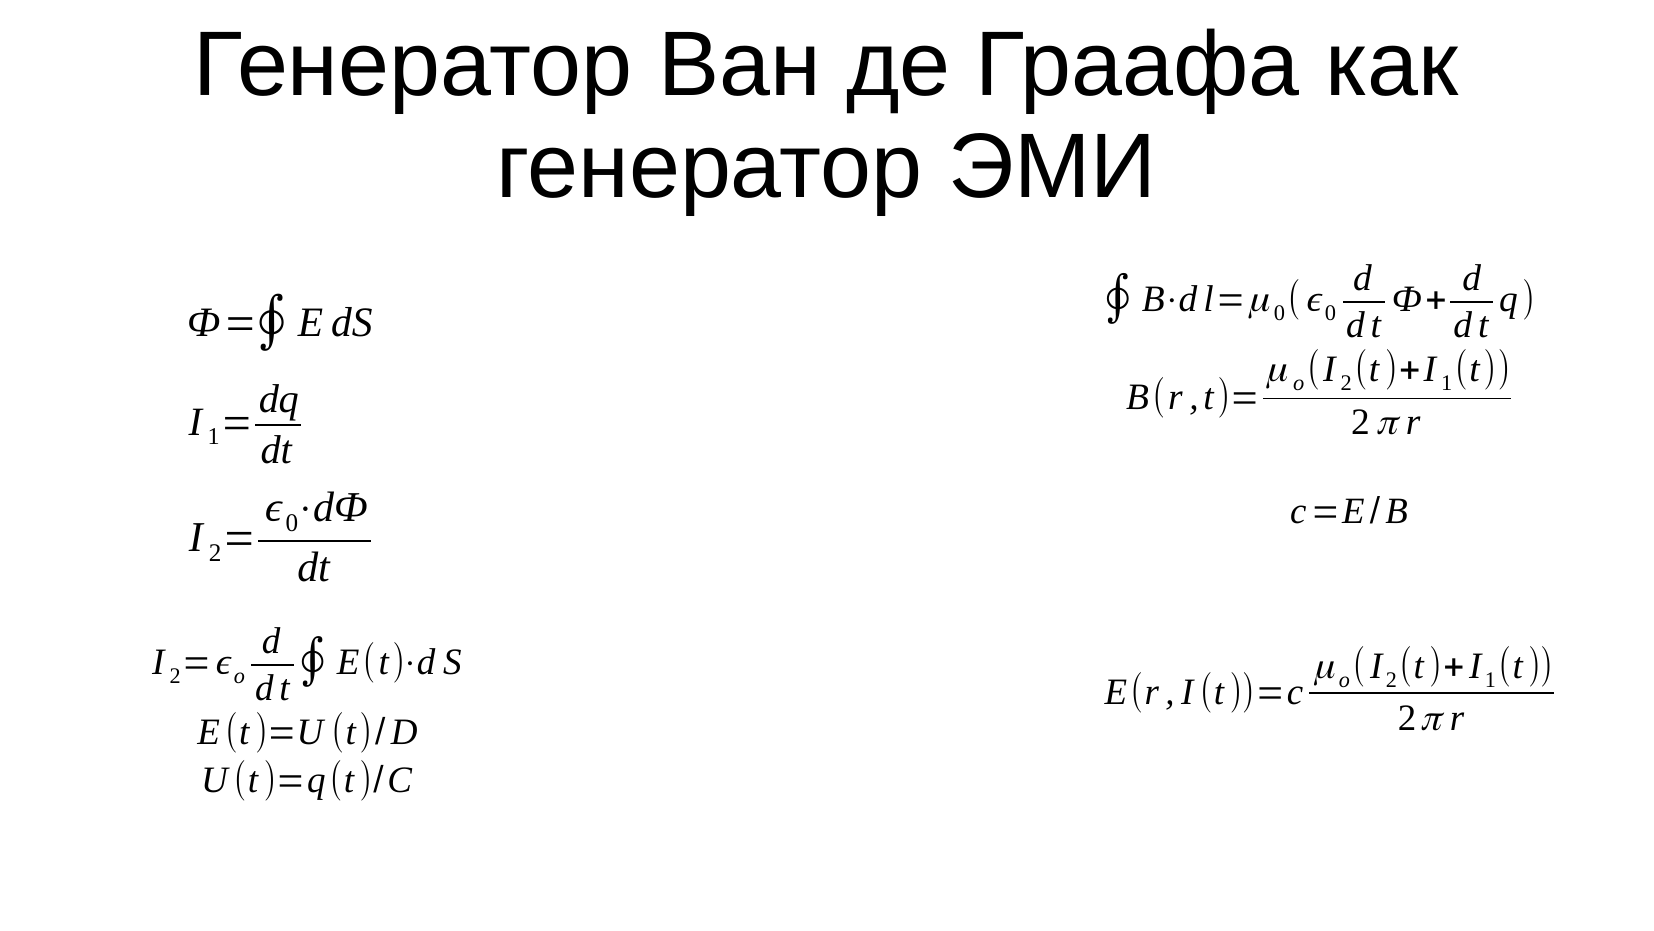

# Генератор Ван де Граафа как генератор ЭМИ